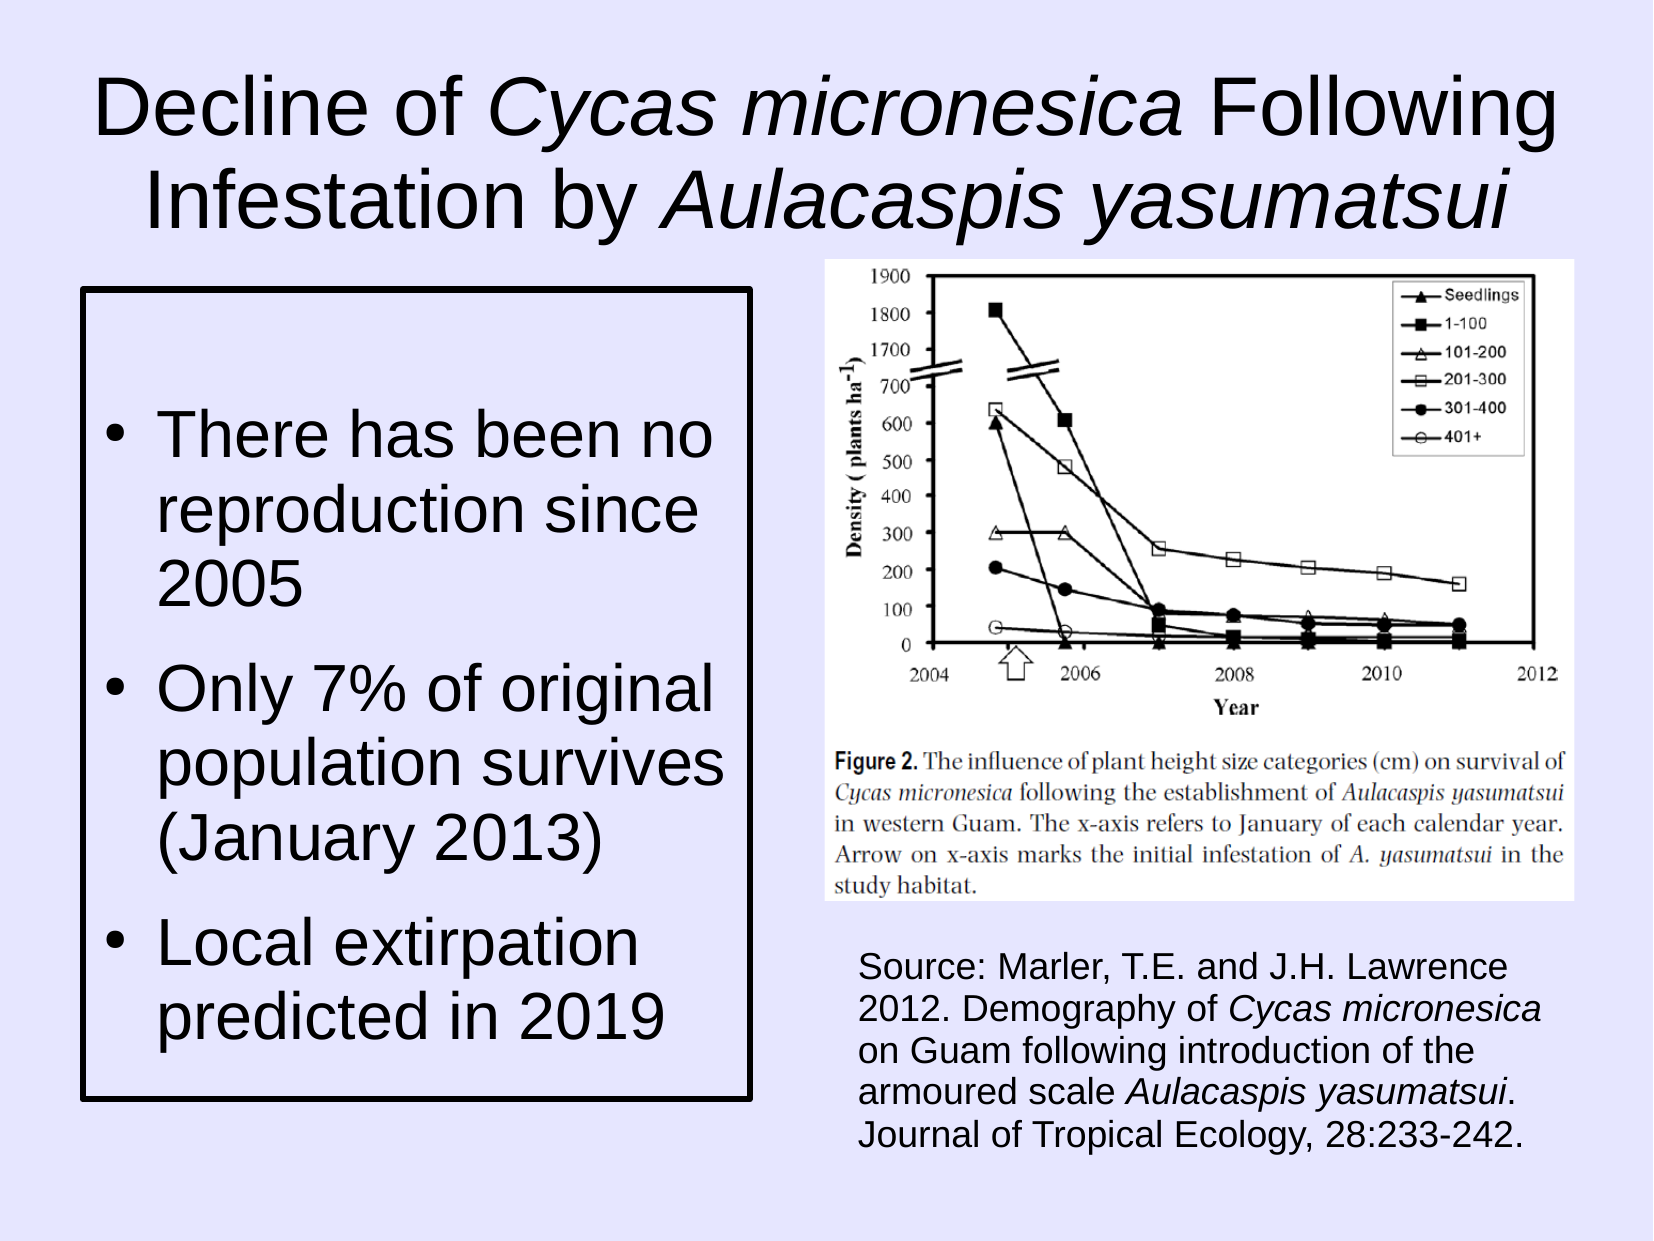

# Decline of Cycas micronesica Following Infestation by Aulacaspis yasumatsui
There has been no reproduction since 2005
Only 7% of original population survives (January 2013)
Local extirpation predicted in 2019
Source: Marler, T.E. and J.H. Lawrence 2012. Demography of Cycas micronesica on Guam following introduction of the armoured scale Aulacaspis yasumatsui. Journal of Tropical Ecology, 28:233-242.